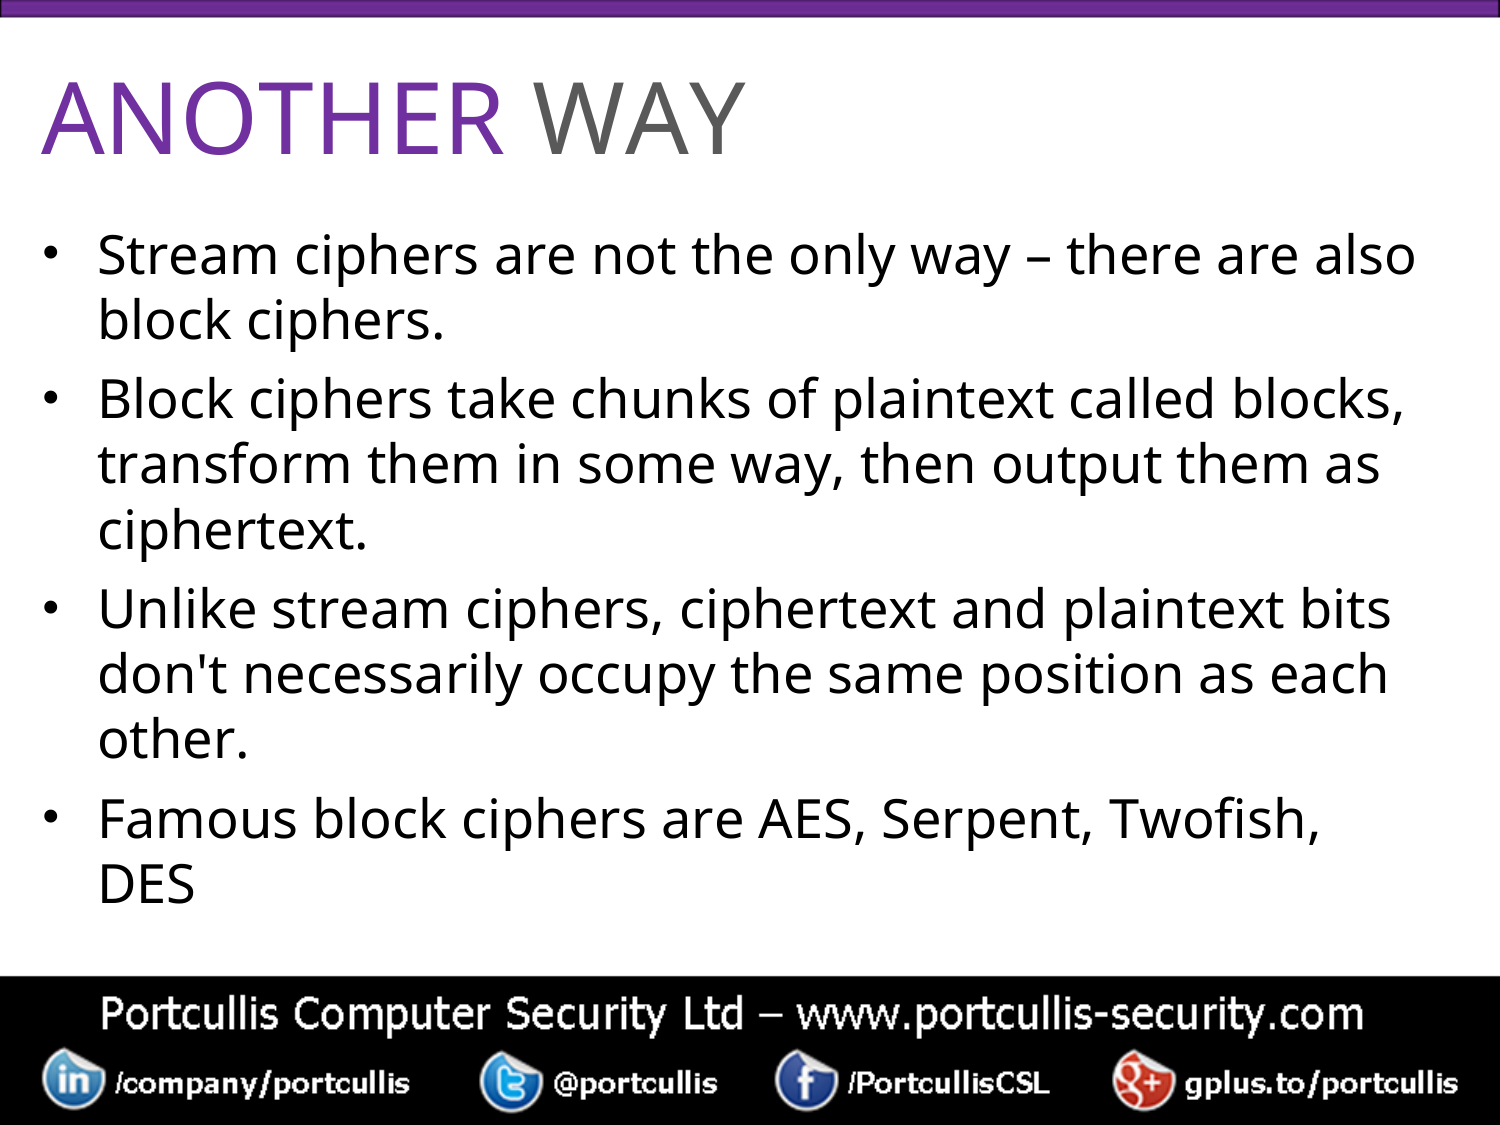

# ANOTHER WAY
Stream ciphers are not the only way – there are also block ciphers.
Block ciphers take chunks of plaintext called blocks, transform them in some way, then output them as ciphertext.
Unlike stream ciphers, ciphertext and plaintext bits don't necessarily occupy the same position as each other.
Famous block ciphers are AES, Serpent, Twofish, DES